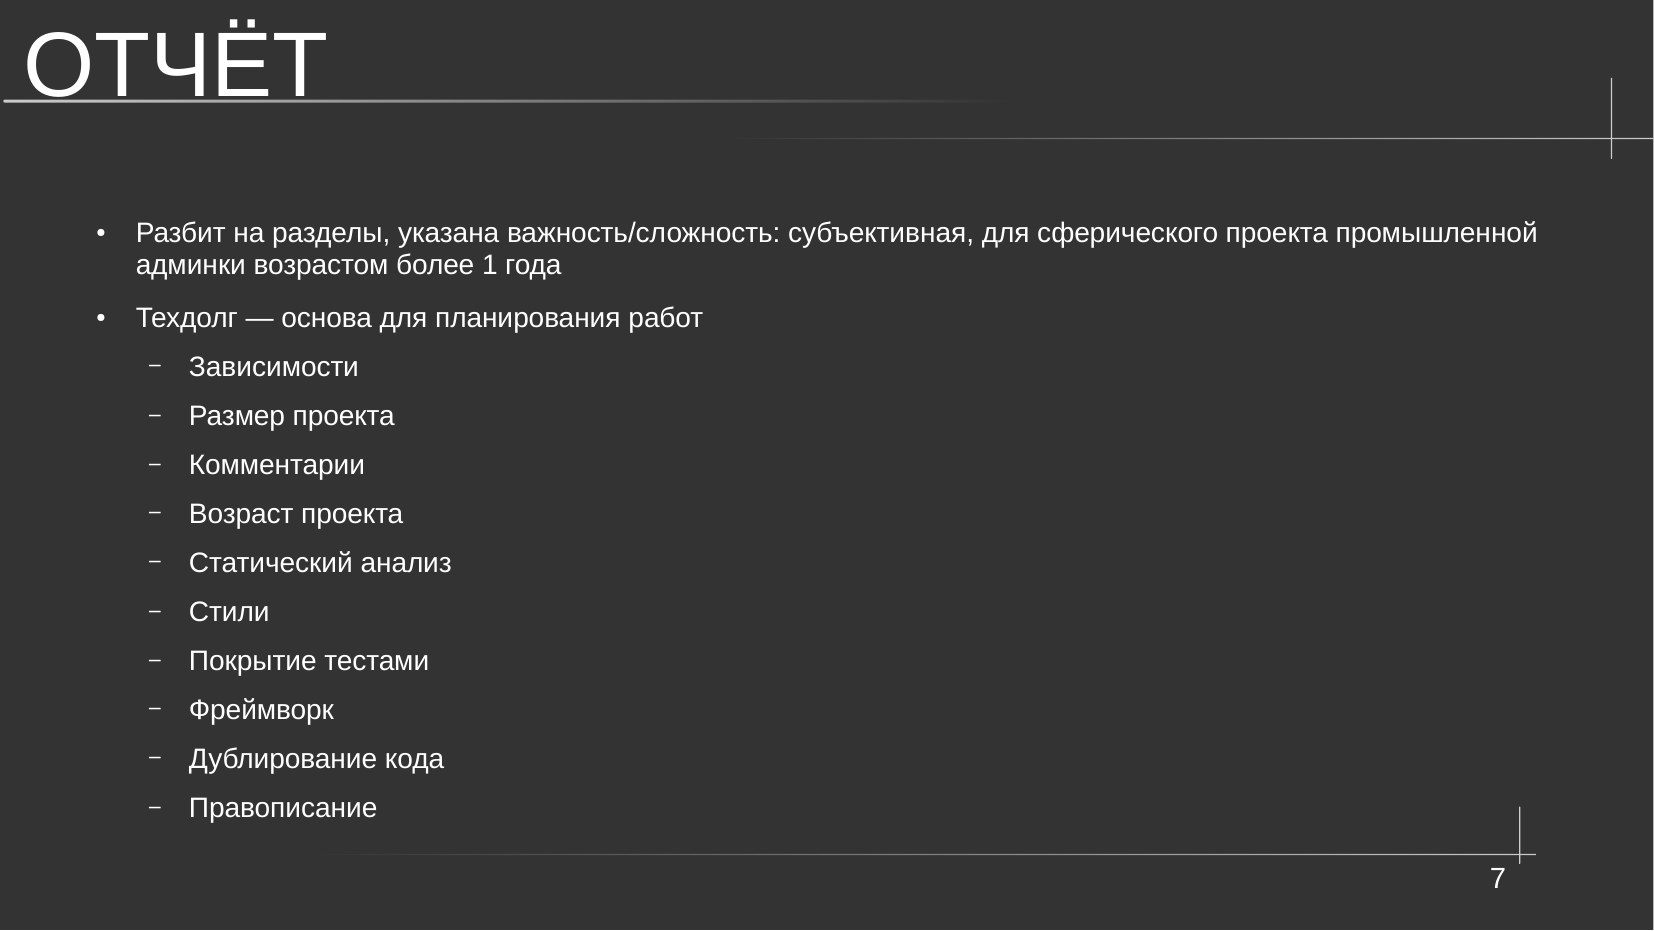

# ОТЧЁТ
Разбит на разделы, указана важность/сложность: субъективная, для сферического проекта промышленной админки возрастом более 1 года
Техдолг — основа для планирования работ
Зависимости
Размер проекта
Комментарии
Возраст проекта
Статический анализ
Стили
Покрытие тестами
Фреймворк
Дублирование кода
Правописание
7